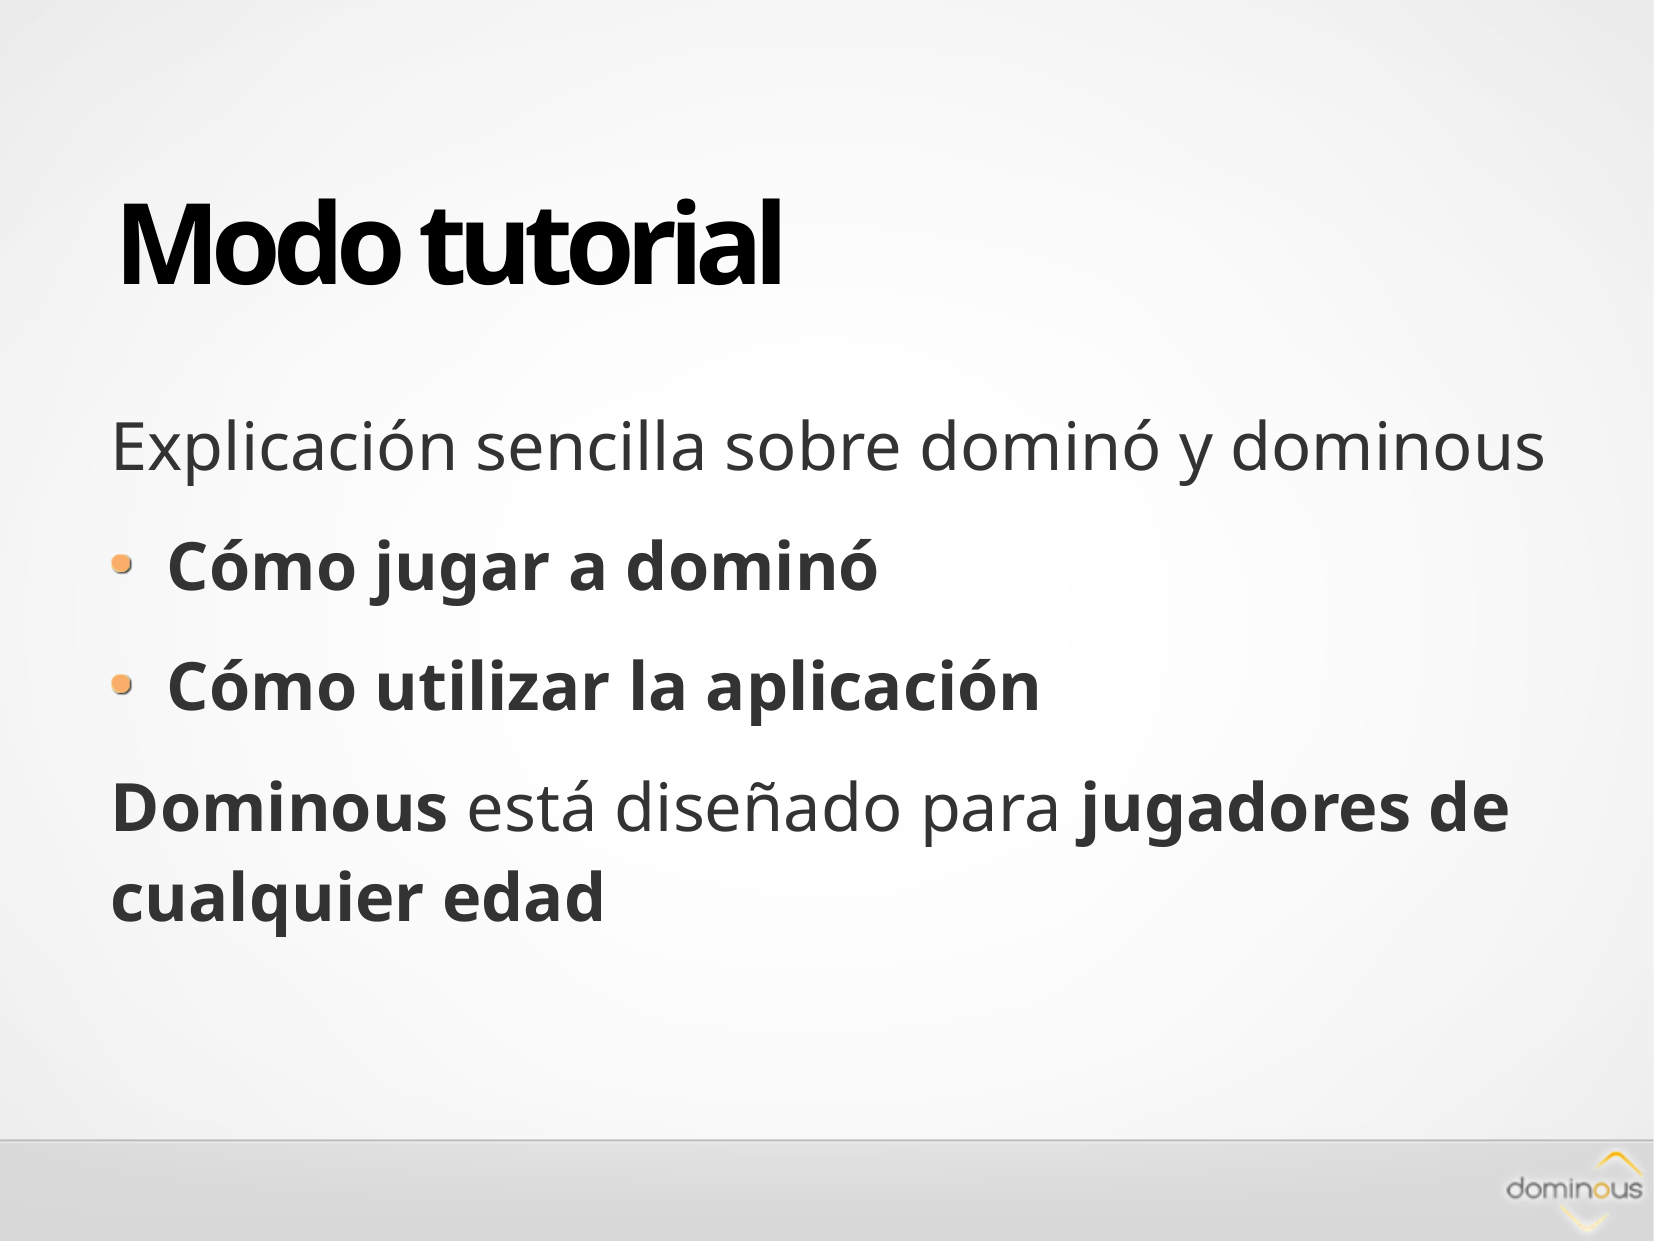

Modo tutorial
Explicación sencilla sobre dominó y dominous
Cómo jugar a dominó
Cómo utilizar la aplicación
Dominous está diseñado para jugadores de cualquier edad